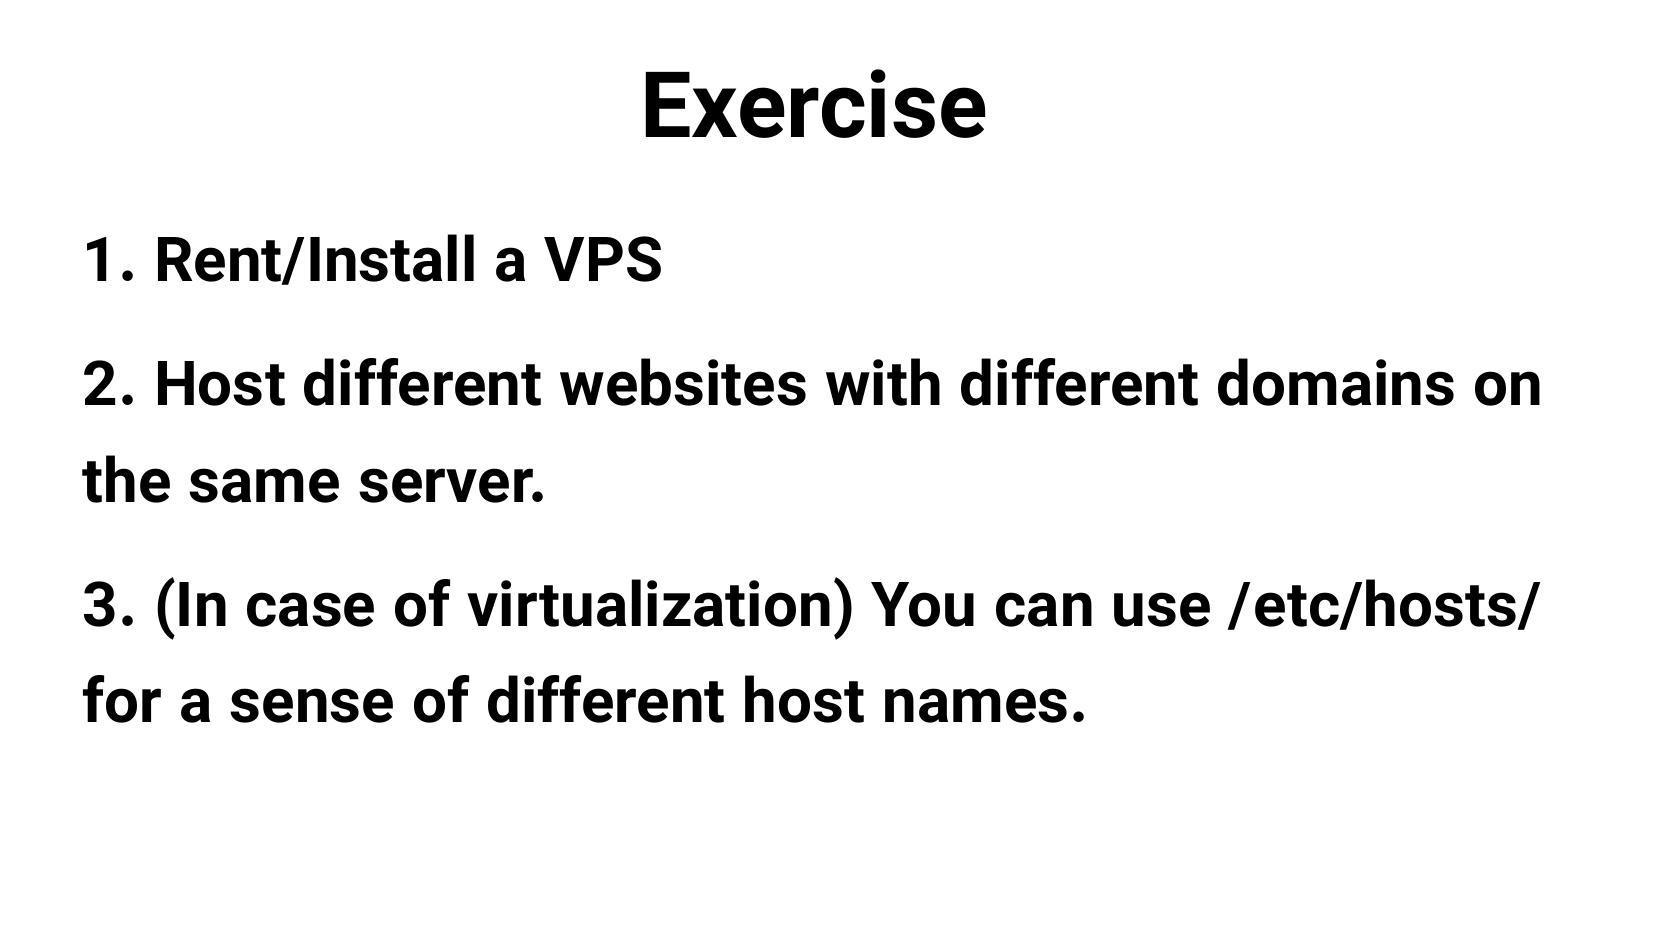

# Exercise
1. Rent/Install a VPS
2. Host different websites with different domains on the same server.
3. (In case of virtualization) You can use /etc/hosts/ for a sense of different host names.